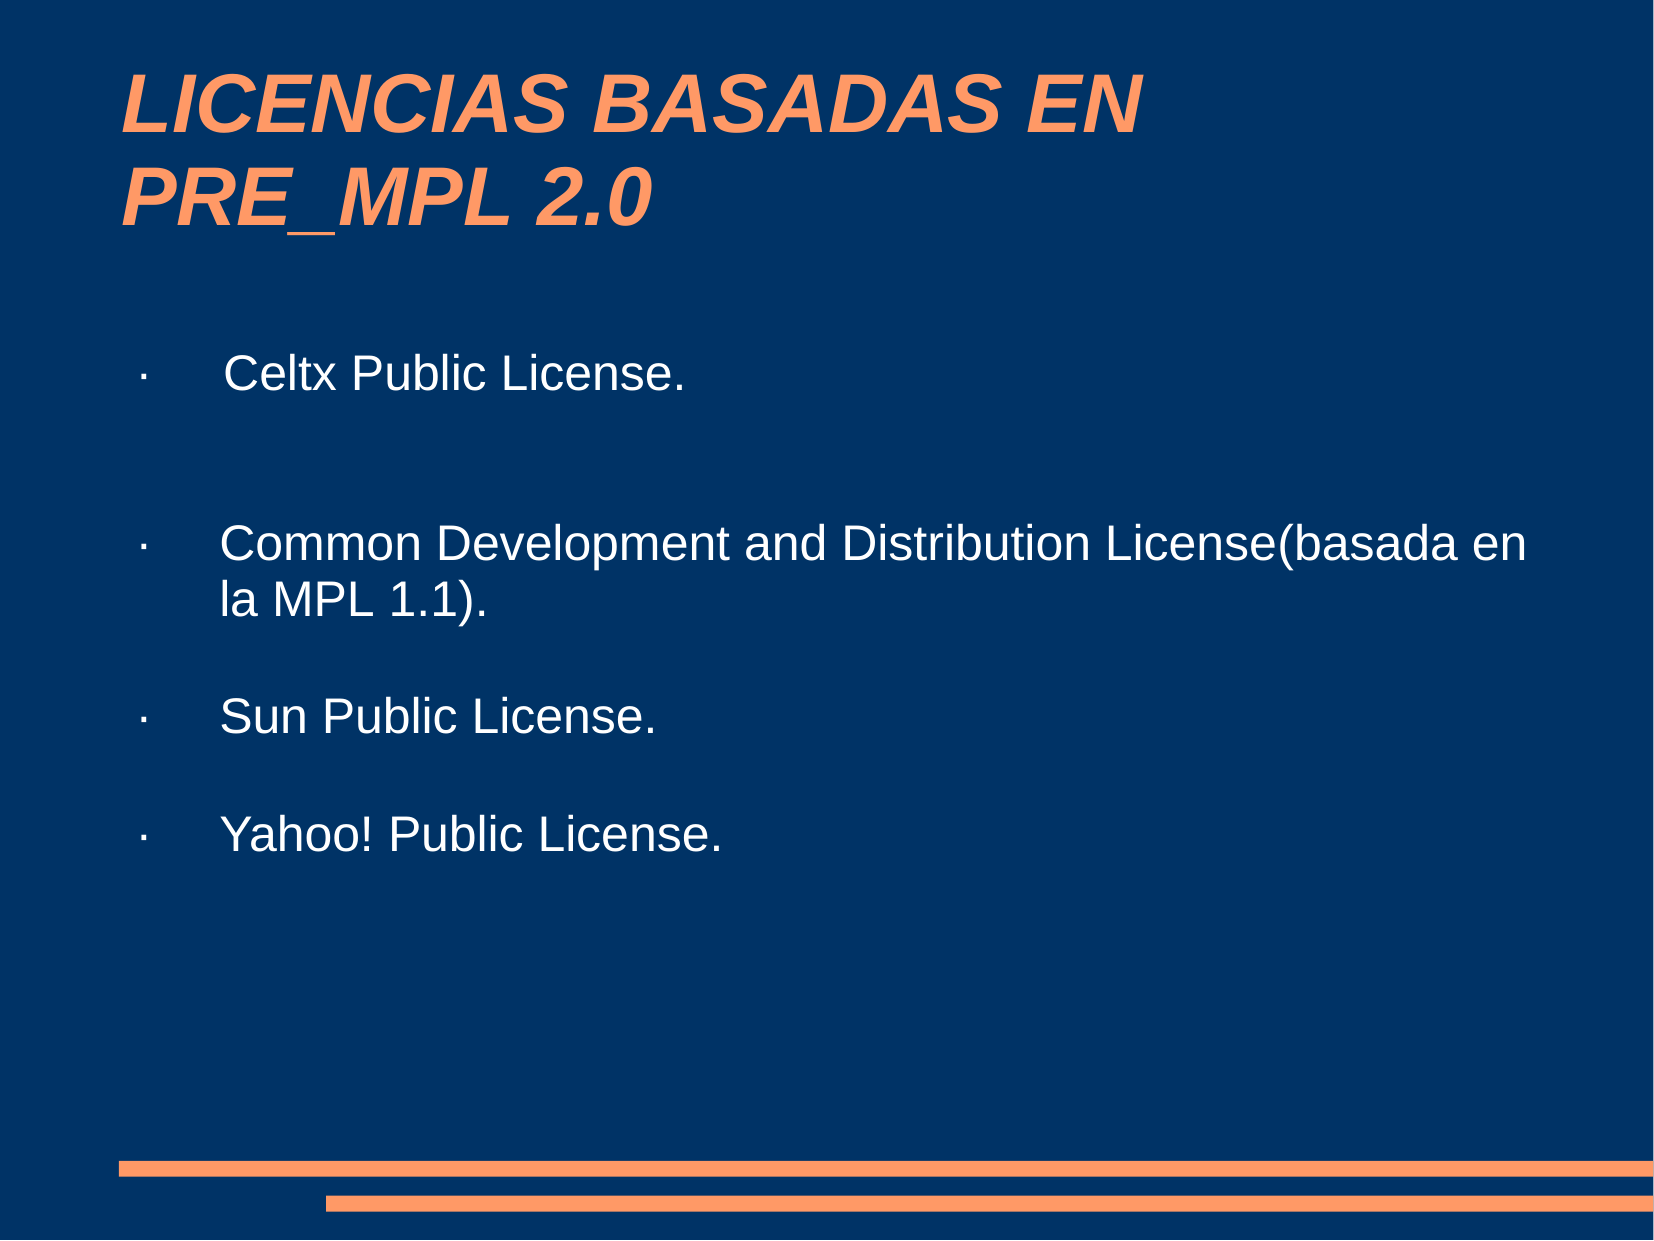

# LICENCIAS BASADAS EN PRE_MPL 2.0
 ·	 Celtx Public License.
 ·	Common Development and Distribution License(basada en 	la MPL 1.1).
 ·	Sun Public License.
 ·	Yahoo! Public License.